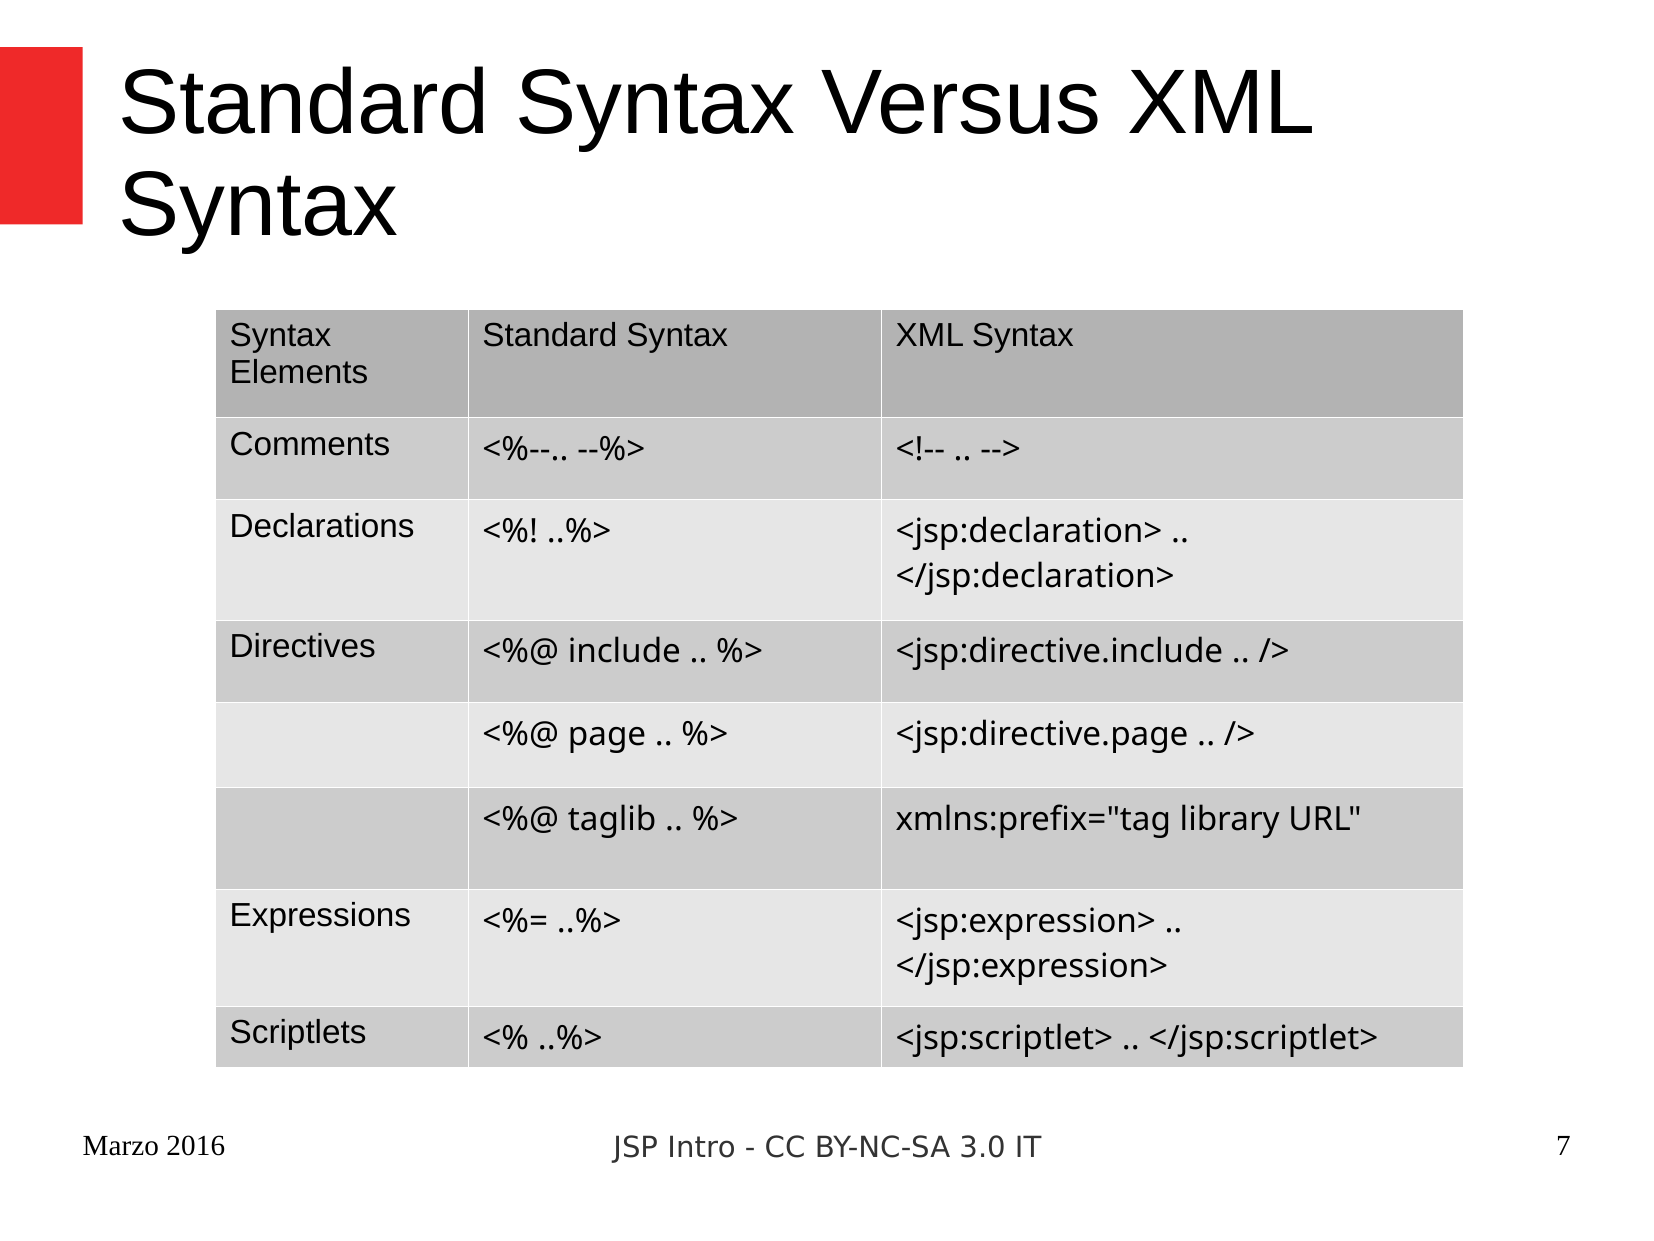

# Standard Syntax Versus XML Syntax
| Syntax Elements | Standard Syntax | XML Syntax |
| --- | --- | --- |
| Comments | <%--.. --%> | <!-- .. --> |
| Declarations | <%! ..%> | <jsp:declaration> .. </jsp:declaration> |
| Directives | <%@ include .. %> | <jsp:directive.include .. /> |
| | <%@ page .. %> | <jsp:directive.page .. /> |
| | <%@ taglib .. %> | xmlns:prefix="tag library URL" |
| Expressions | <%= ..%> | <jsp:expression> .. </jsp:expression> |
| Scriptlets | <% ..%> | <jsp:scriptlet> .. </jsp:scriptlet> |
Your Date Here
Your Footer Here
7